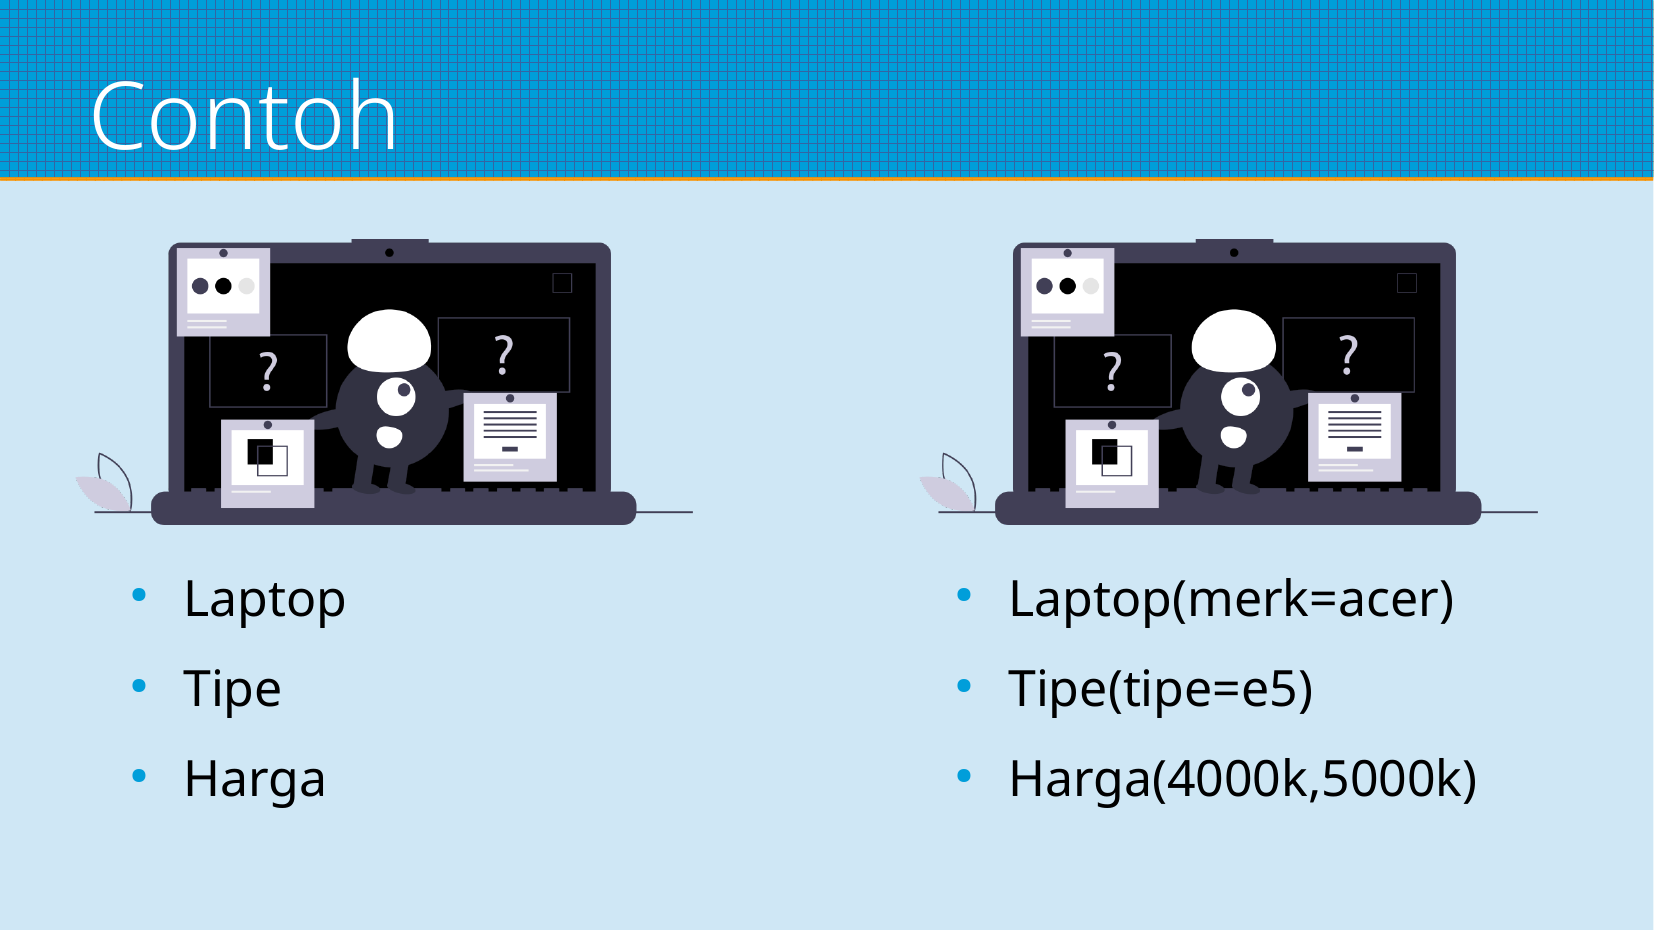

# Contoh
Laptop
Tipe
Harga
Laptop(merk=acer)
Tipe(tipe=e5)
Harga(4000k,5000k)